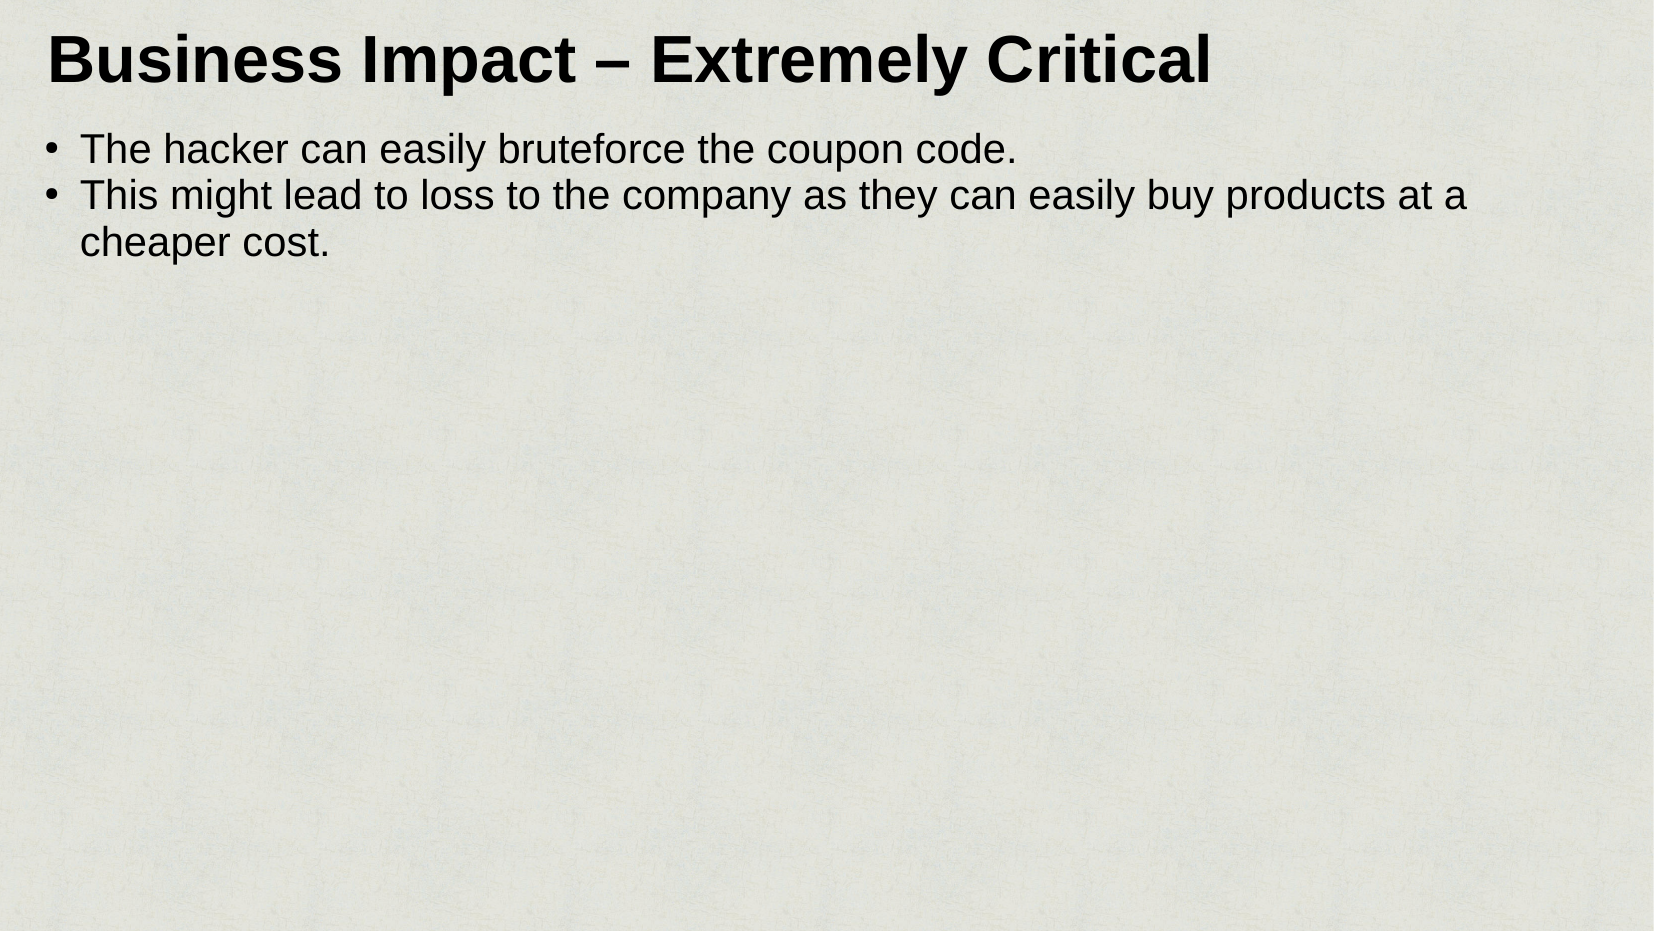

# Business Impact – Extremely Critical
The hacker can easily bruteforce the coupon code.
This might lead to loss to the company as they can easily buy products at a cheaper cost.